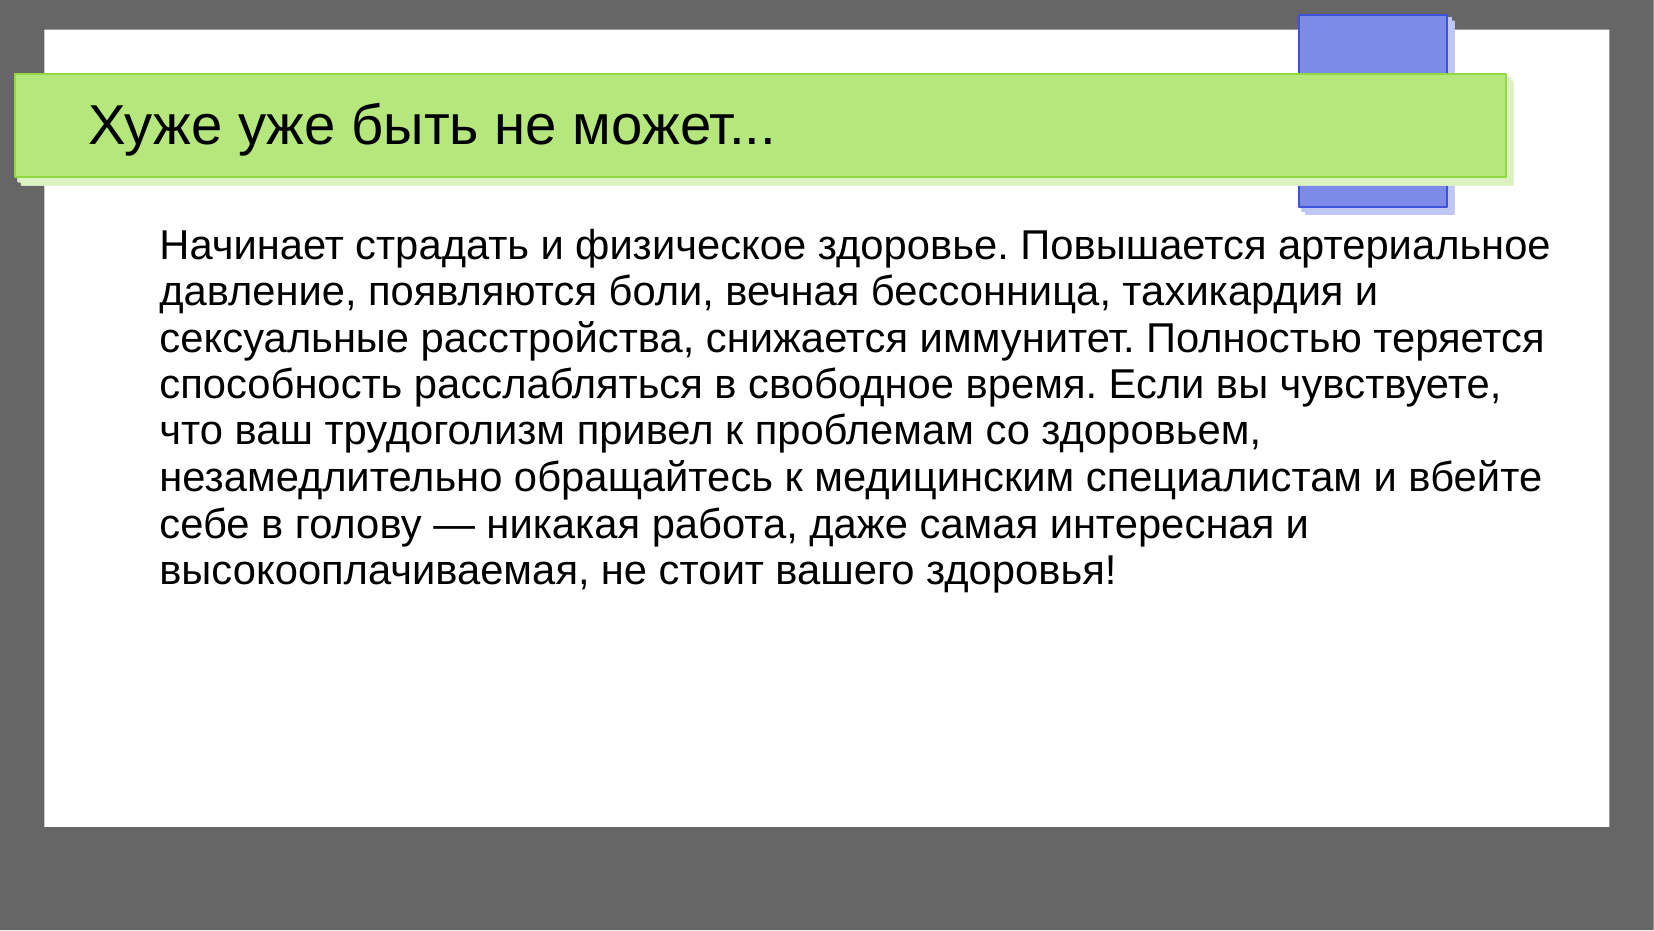

# Хуже уже быть не может...
Начинает страдать и физическое здоровье. Повышается артериальное давление, появляются боли, вечная бессонница, тахикардия и сексуальные расстройства, снижается иммунитет. Полностью теряется способность расслабляться в свободное время. Если вы чувствуете, что ваш трудоголизм привел к проблемам со здоровьем, незамедлительно обращайтесь к медицинским специалистам и вбейте себе в голову — никакая работа, даже самая интересная и высокооплачиваемая, не стоит вашего здоровья!